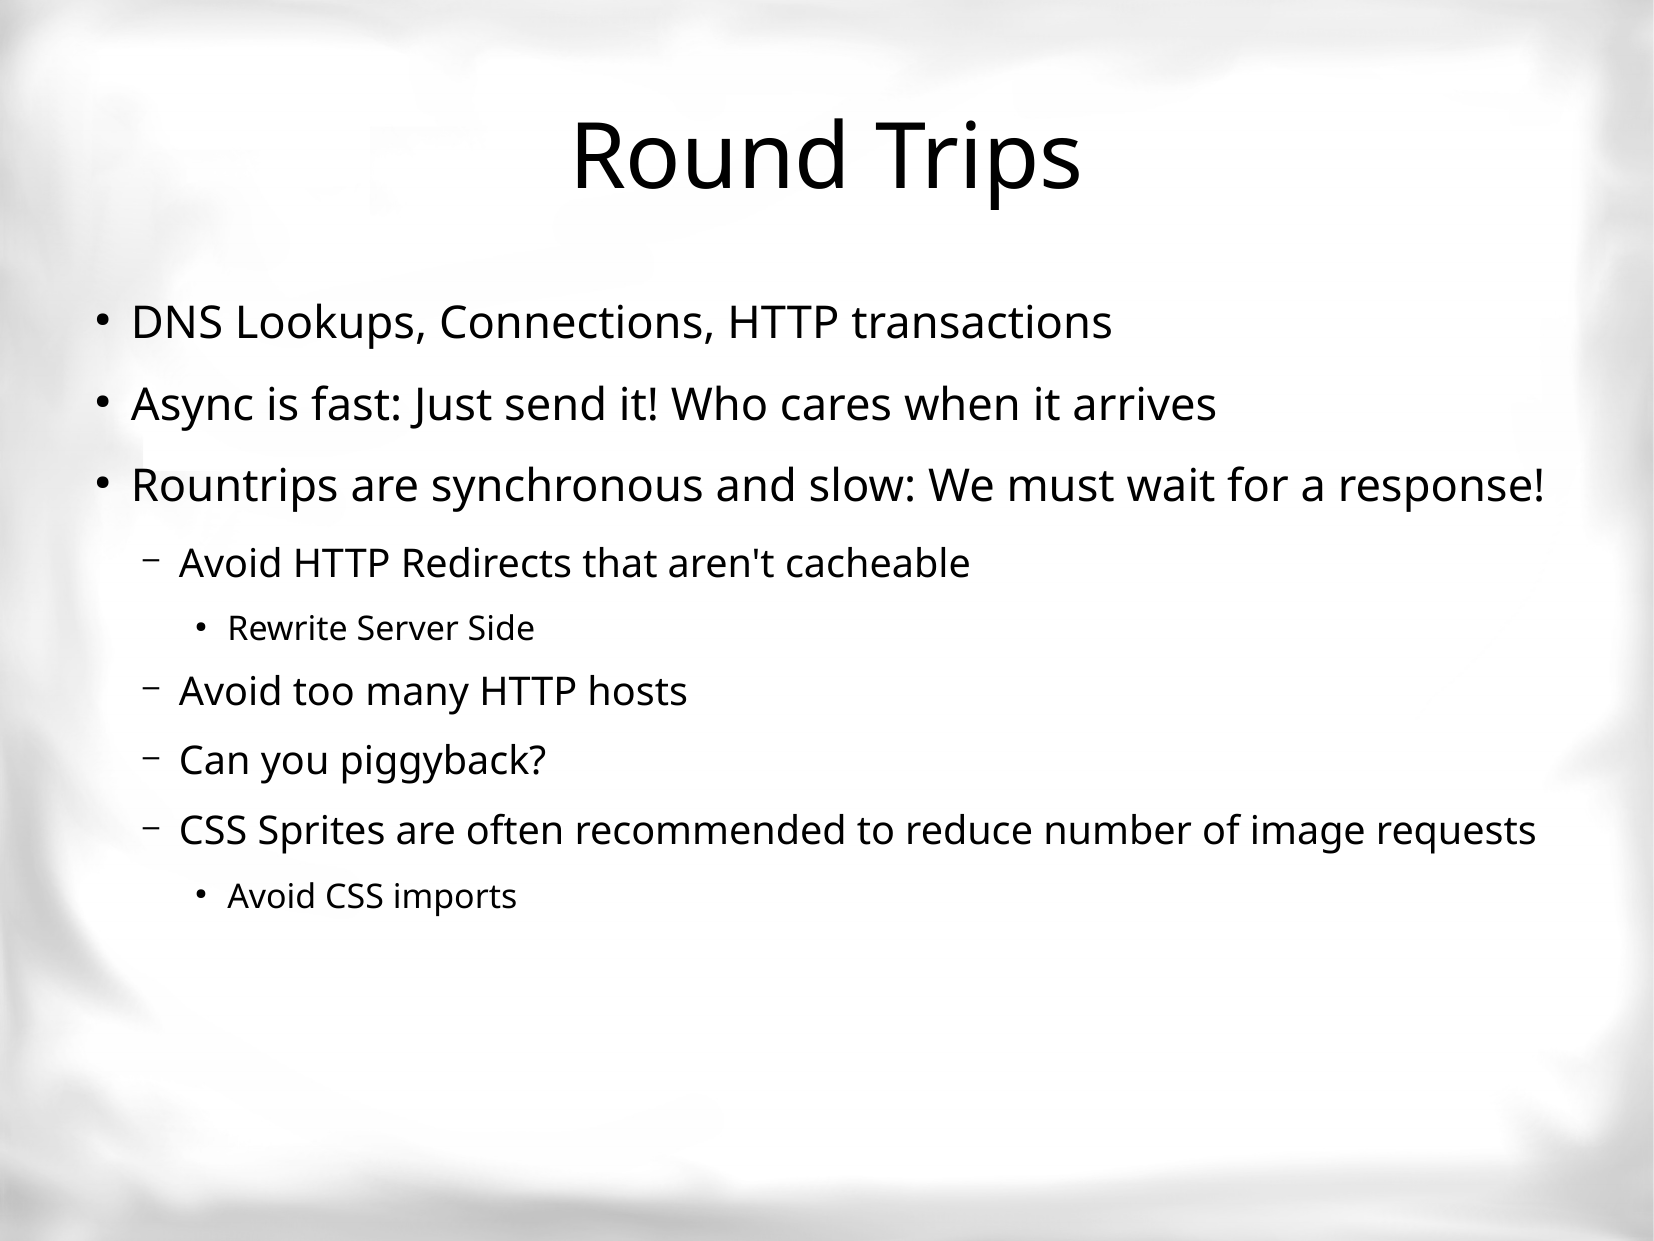

# Round Trips
DNS Lookups, Connections, HTTP transactions
Async is fast: Just send it! Who cares when it arrives
Rountrips are synchronous and slow: We must wait for a response!
Avoid HTTP Redirects that aren't cacheable
Rewrite Server Side
Avoid too many HTTP hosts
Can you piggyback?
CSS Sprites are often recommended to reduce number of image requests
Avoid CSS imports